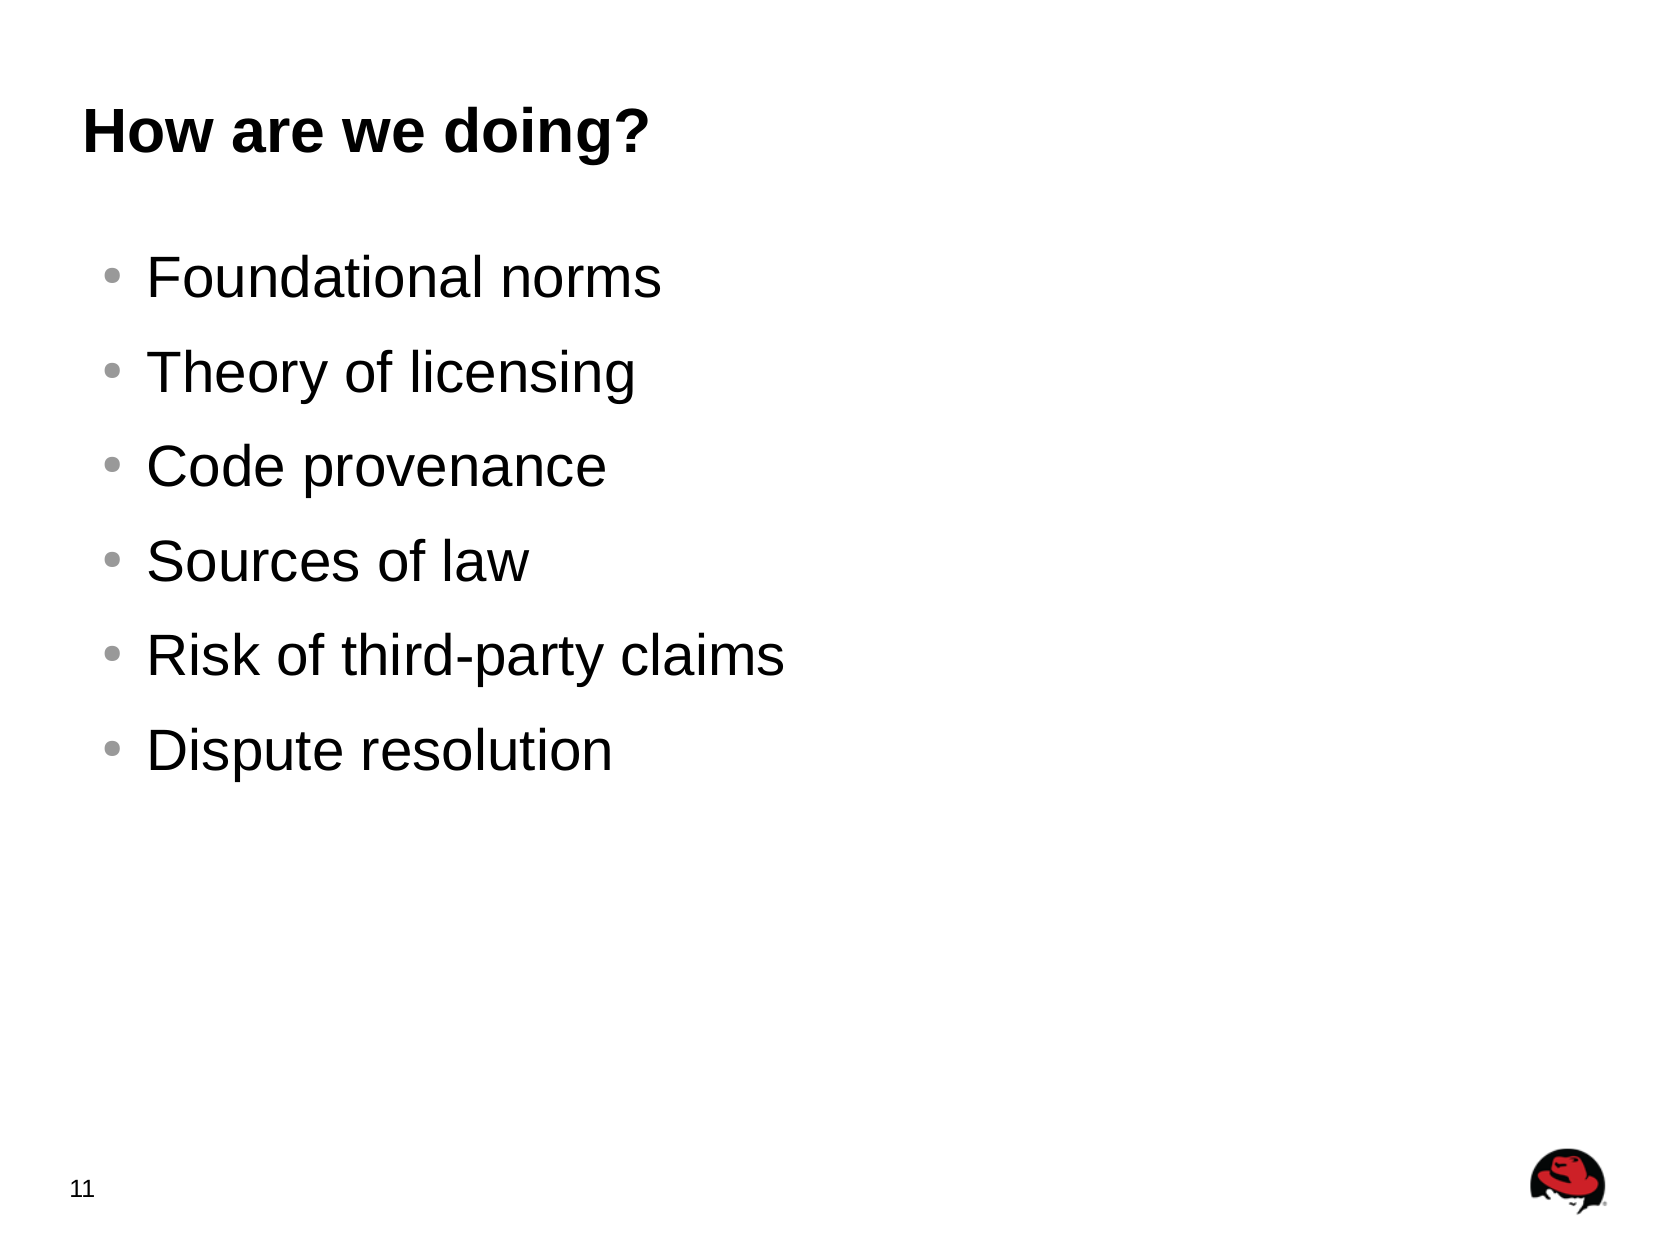

# How are we doing?
Foundational norms
Theory of licensing
Code provenance
Sources of law
Risk of third-party claims
Dispute resolution